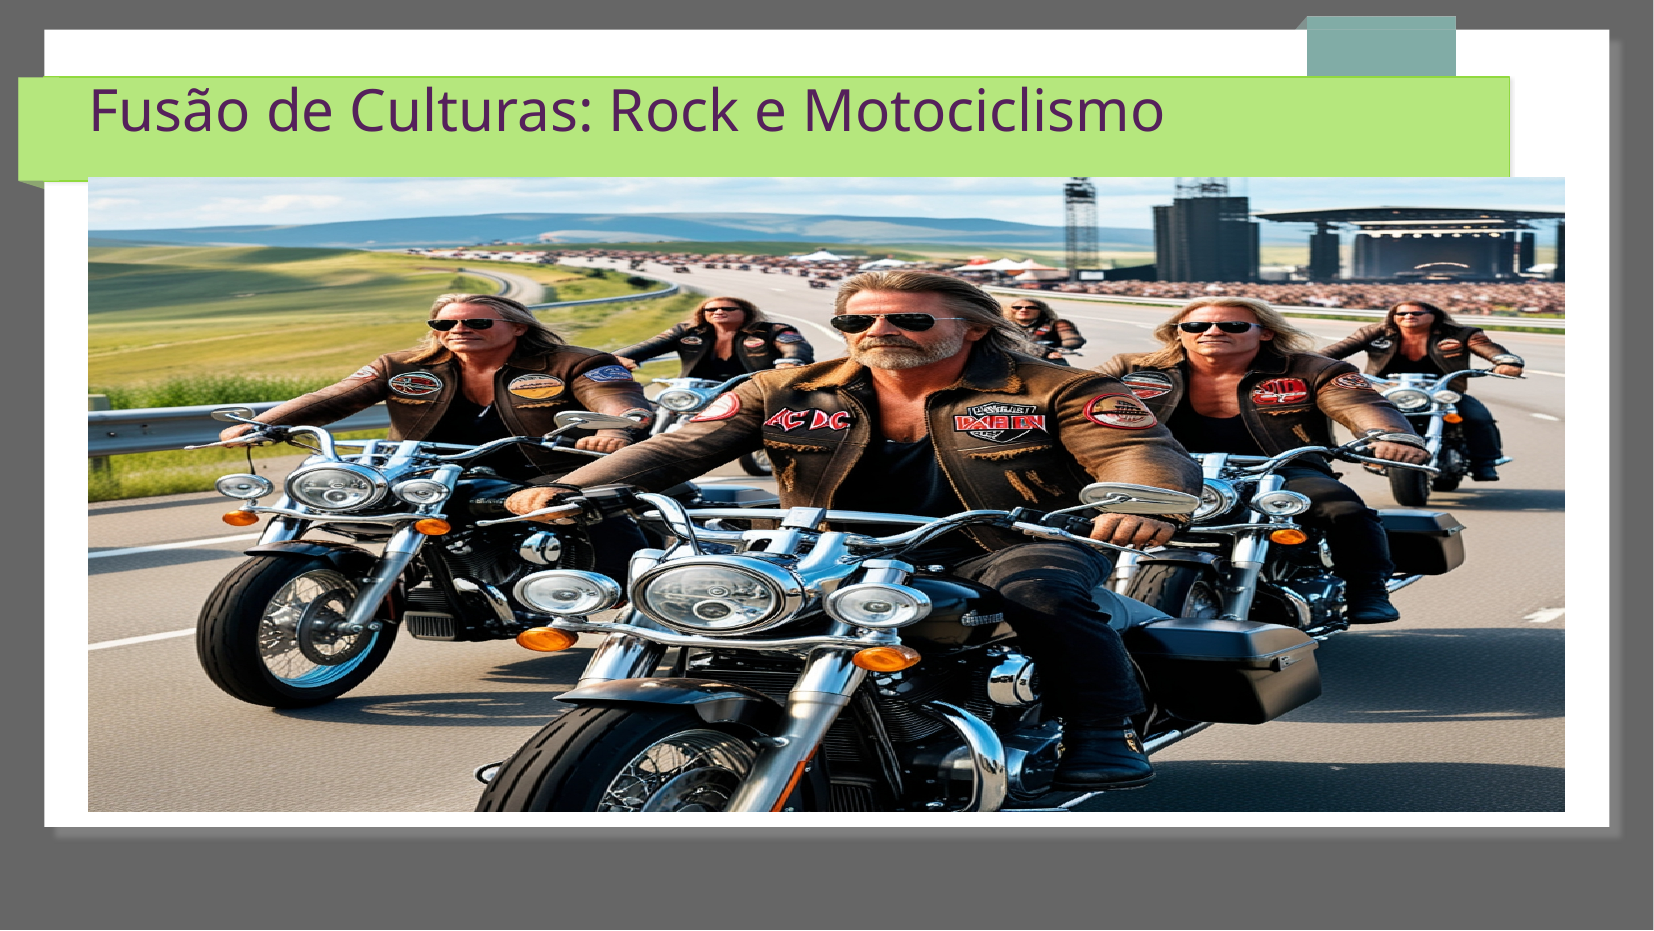

# Fusão de Culturas: Rock e Motociclismo